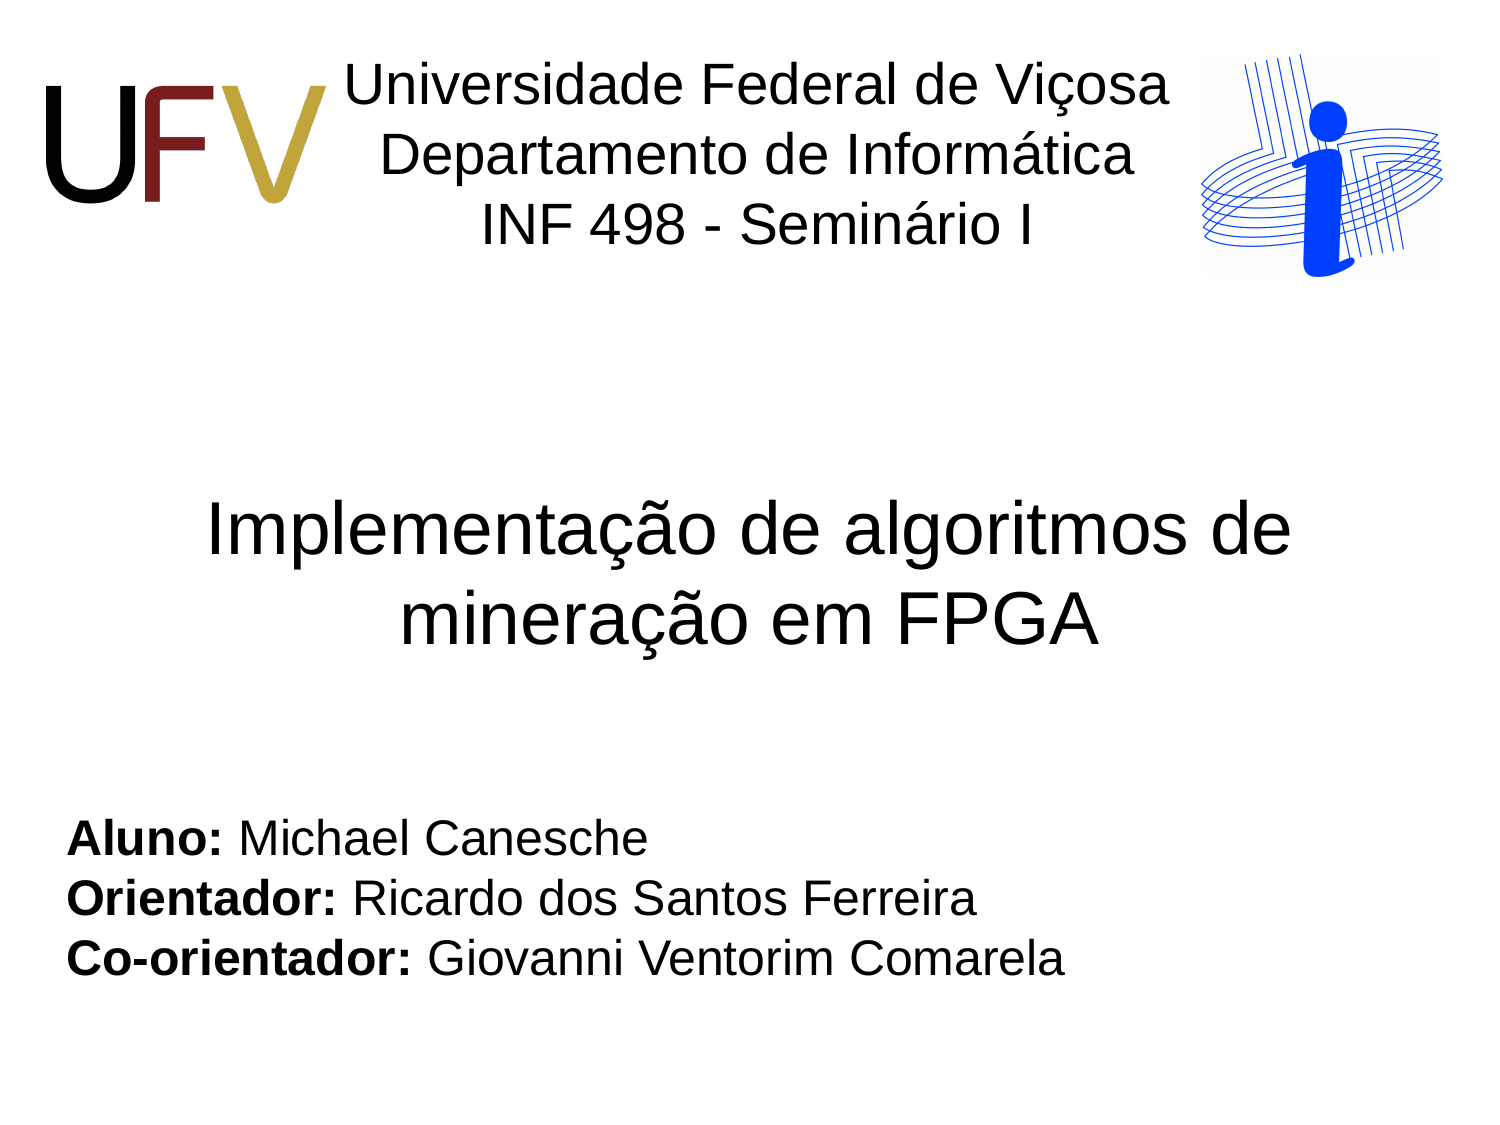

Universidade Federal de Viçosa
Departamento de Informática
INF 498 - Seminário I
# Implementação de algoritmos de mineração em FPGA
Aluno: Michael Canesche
Orientador: Ricardo dos Santos Ferreira
Co-orientador: Giovanni Ventorim Comarela